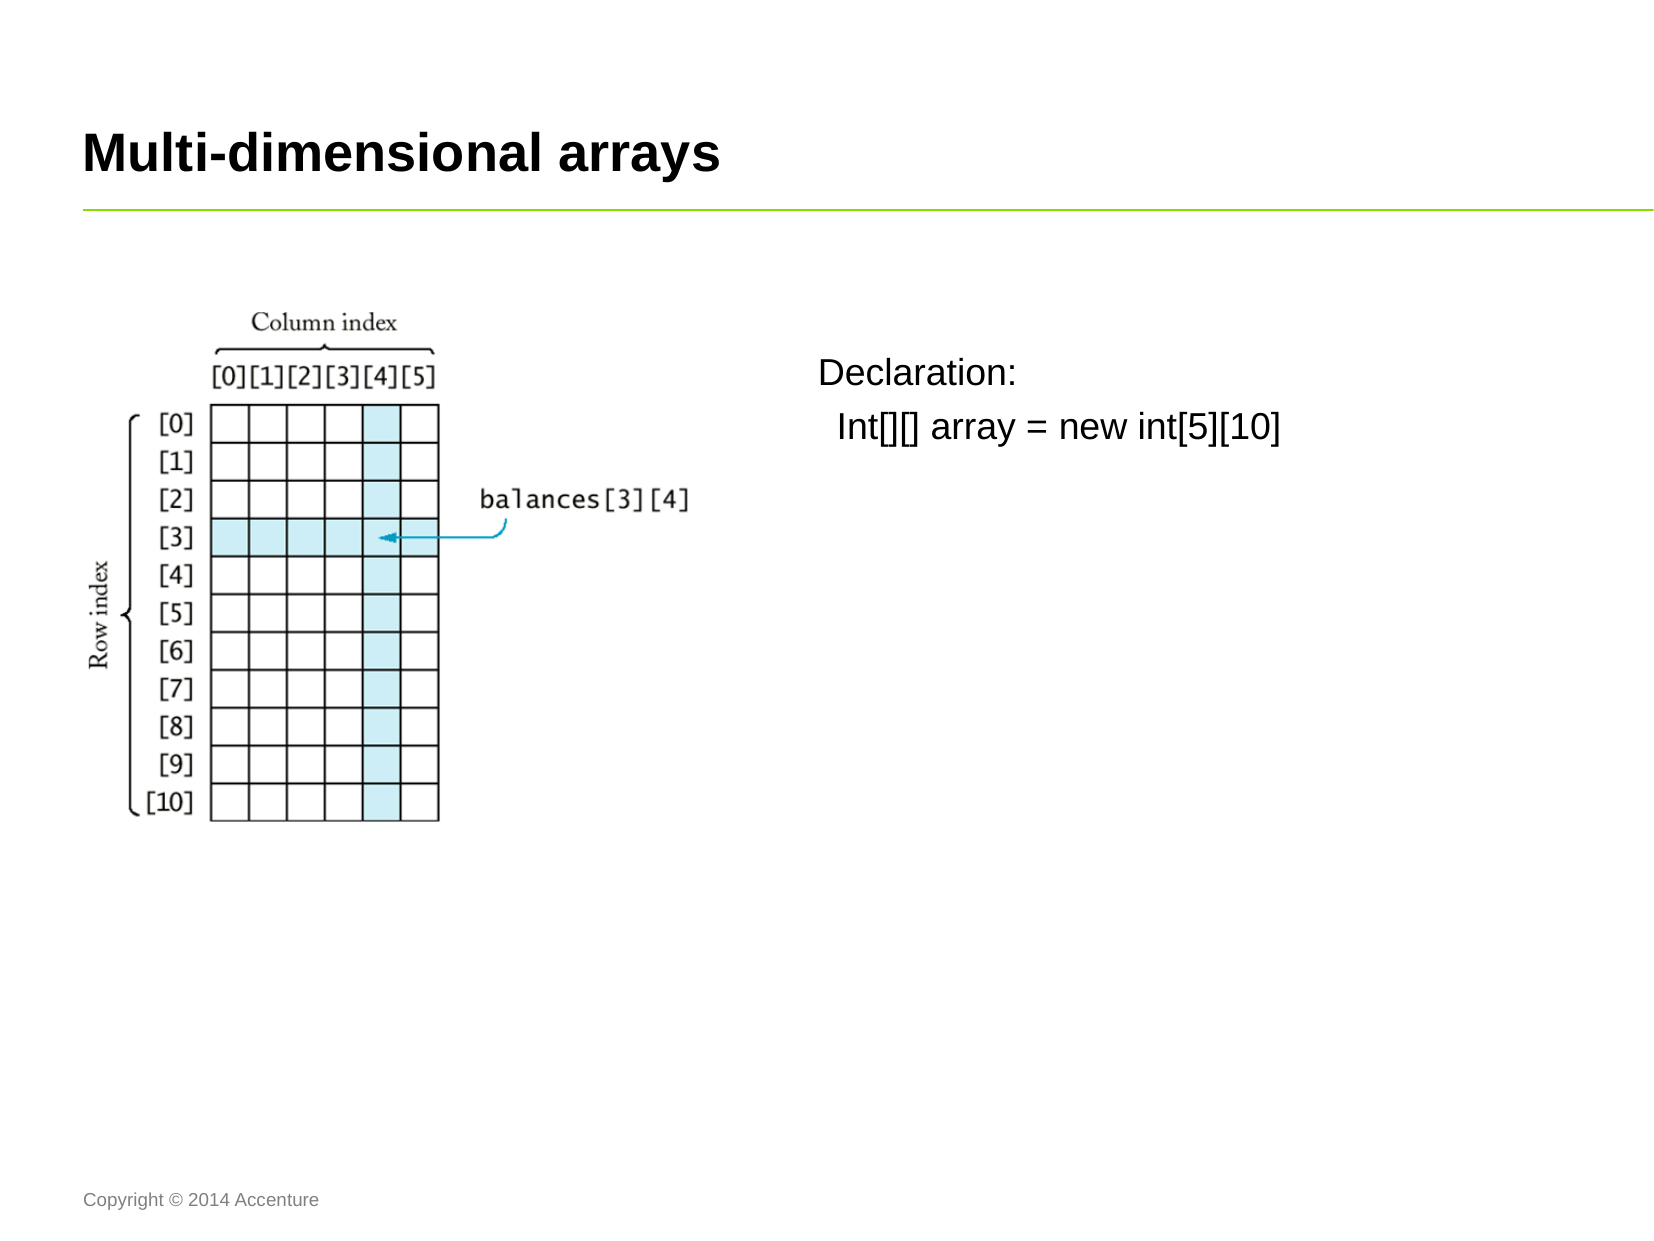

# Multi-dimensional arrays
Declaration:
Int[][] array = new int[5][10]